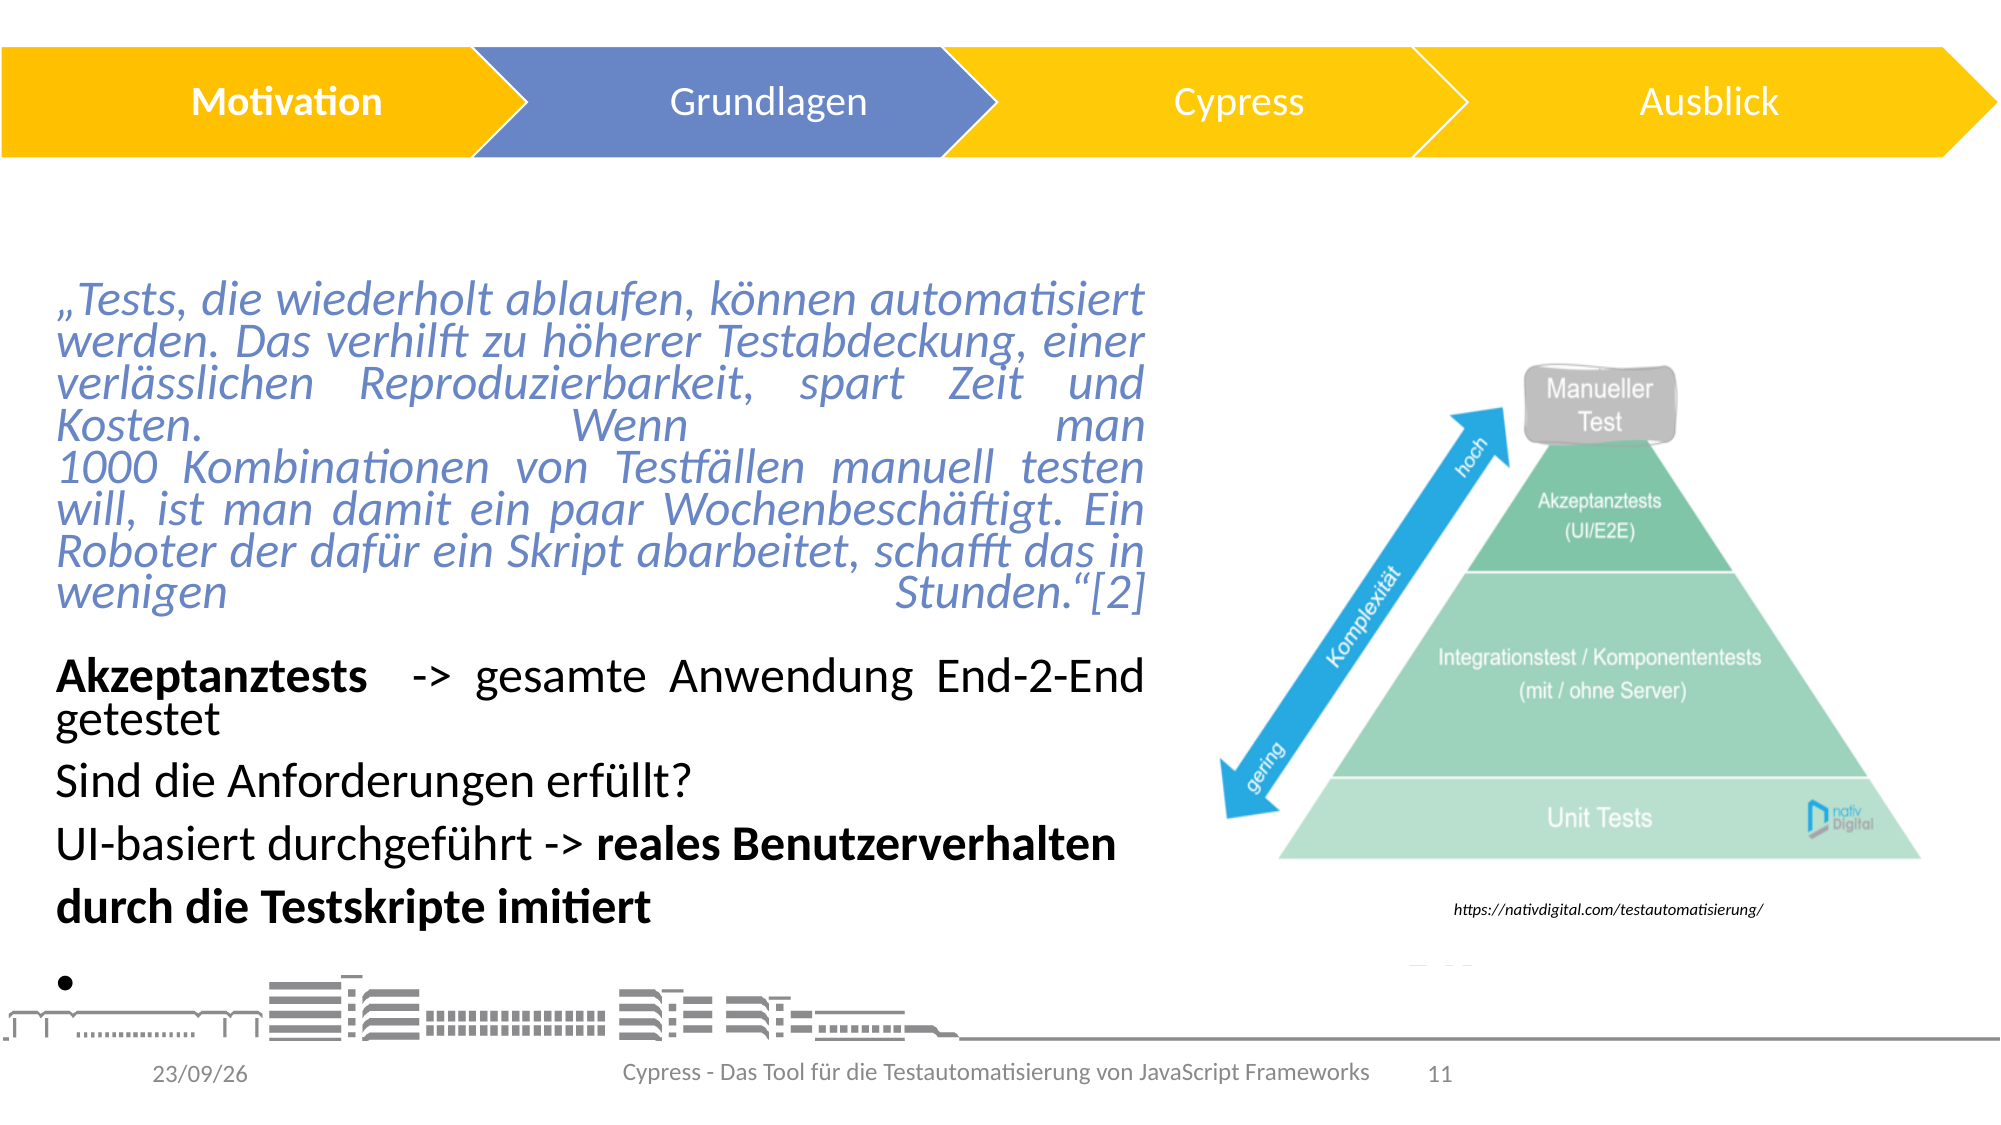

Motivation
Grundlagen
Cypress
Ausblick
# „Tests, die wiederholt ablaufen, können automatisiert werden. Das verhilft zu höherer Testabdeckung, einer verlässlichen Reproduzierbarkeit, spart Zeit und Kosten. Wenn man 1000 Kombinationen von Testfällen manuell testen will, ist man damit ein paar Wochenbeschäftigt. Ein Roboter der dafür ein Skript abarbeitet, schafft das in wenigen Stunden.“[2] Akzeptanztests -> gesamte Anwendung End-2-End getestet
Sind die Anforderungen erfüllt?
UI-basiert durchgeführt -> reales Benutzerverhalten
durch die Testskripte imitiert
https://nativdigital.com/testautomatisierung/
Cypress - Das Tool für die Testautomatisierung von JavaScript Frameworks
11